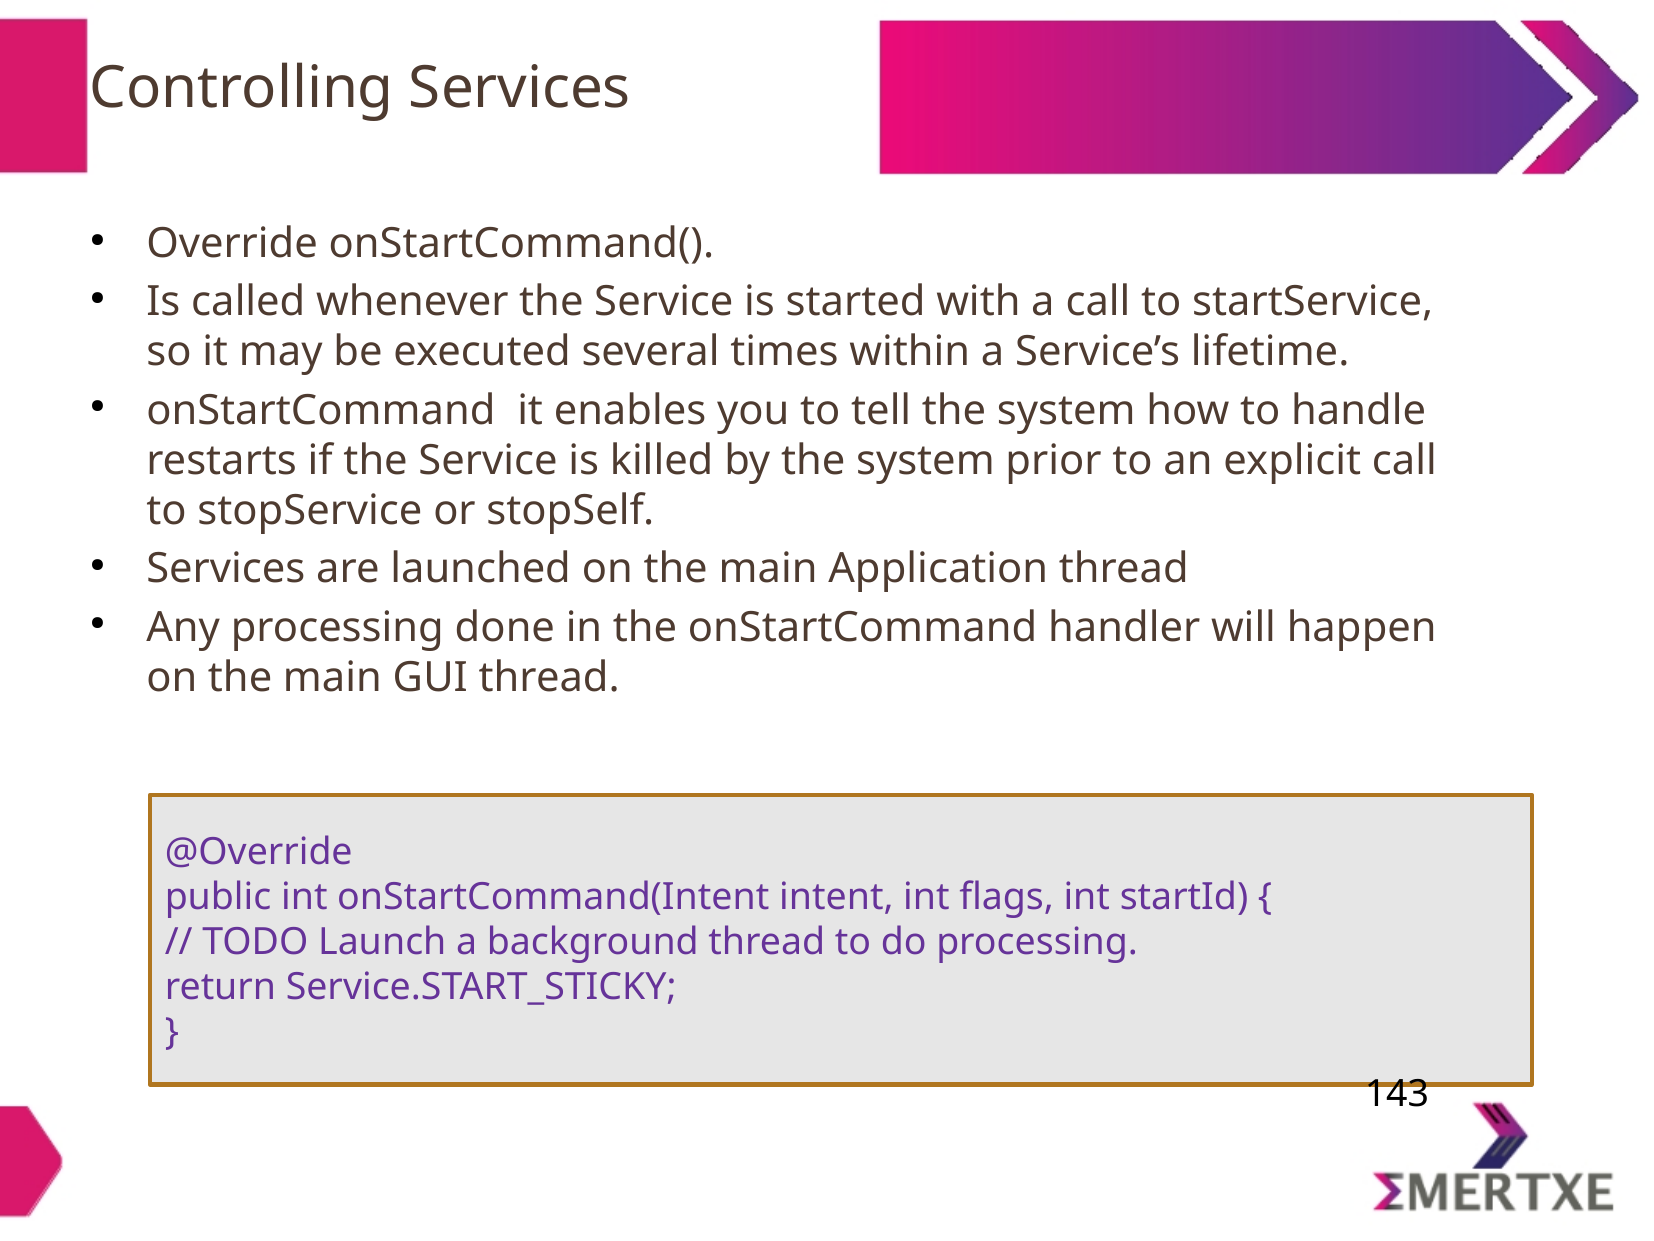

# Controlling Services
Override onStartCommand().
Is called whenever the Service is started with a call to startService, so it may be executed several times within a Service’s lifetime.
onStartCommand it enables you to tell the system how to handle restarts if the Service is killed by the system prior to an explicit call to stopService or stopSelf.
Services are launched on the main Application thread
Any processing done in the onStartCommand handler will happen on the main GUI thread.
@Override
public int onStartCommand(Intent intent, int flags, int startId) {
// TODO Launch a background thread to do processing.
return Service.START_STICKY;
}